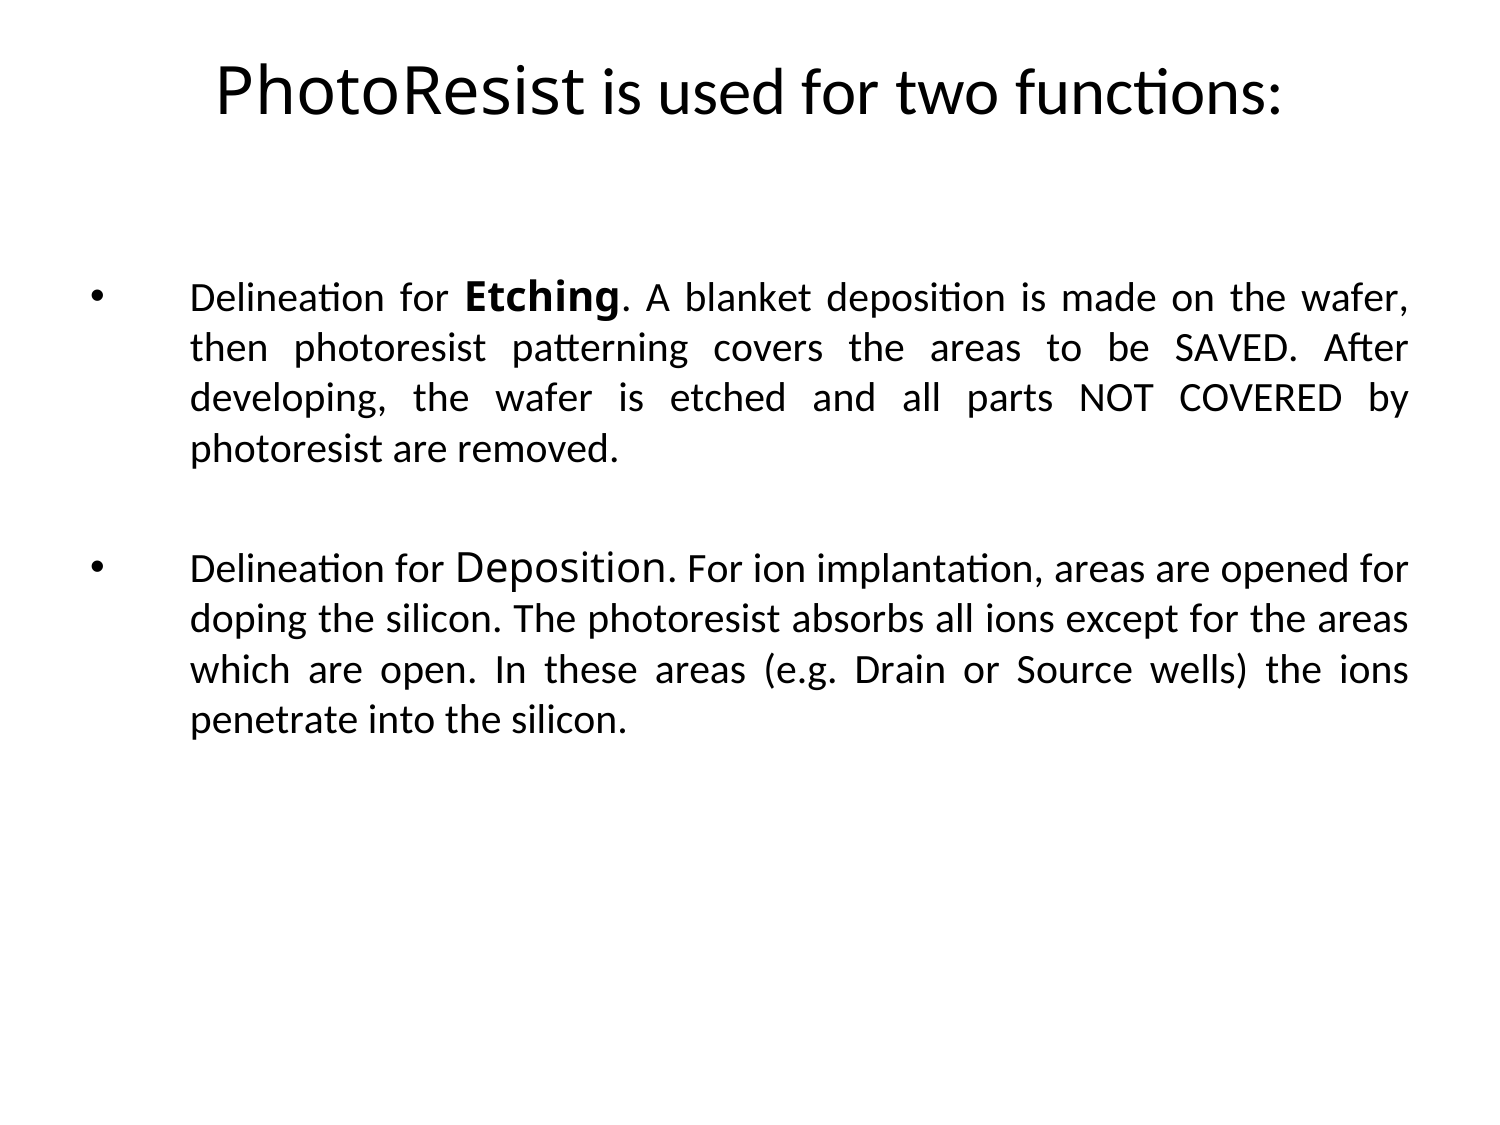

# PhotoResist is used for two functions:
Delineation for Etching. A blanket deposition is made on the wafer, then photoresist patterning covers the areas to be SAVED. After developing, the wafer is etched and all parts NOT COVERED by photoresist are removed.
Delineation for Deposition. For ion implantation, areas are opened for doping the silicon. The photoresist absorbs all ions except for the areas which are open. In these areas (e.g. Drain or Source wells) the ions penetrate into the silicon.